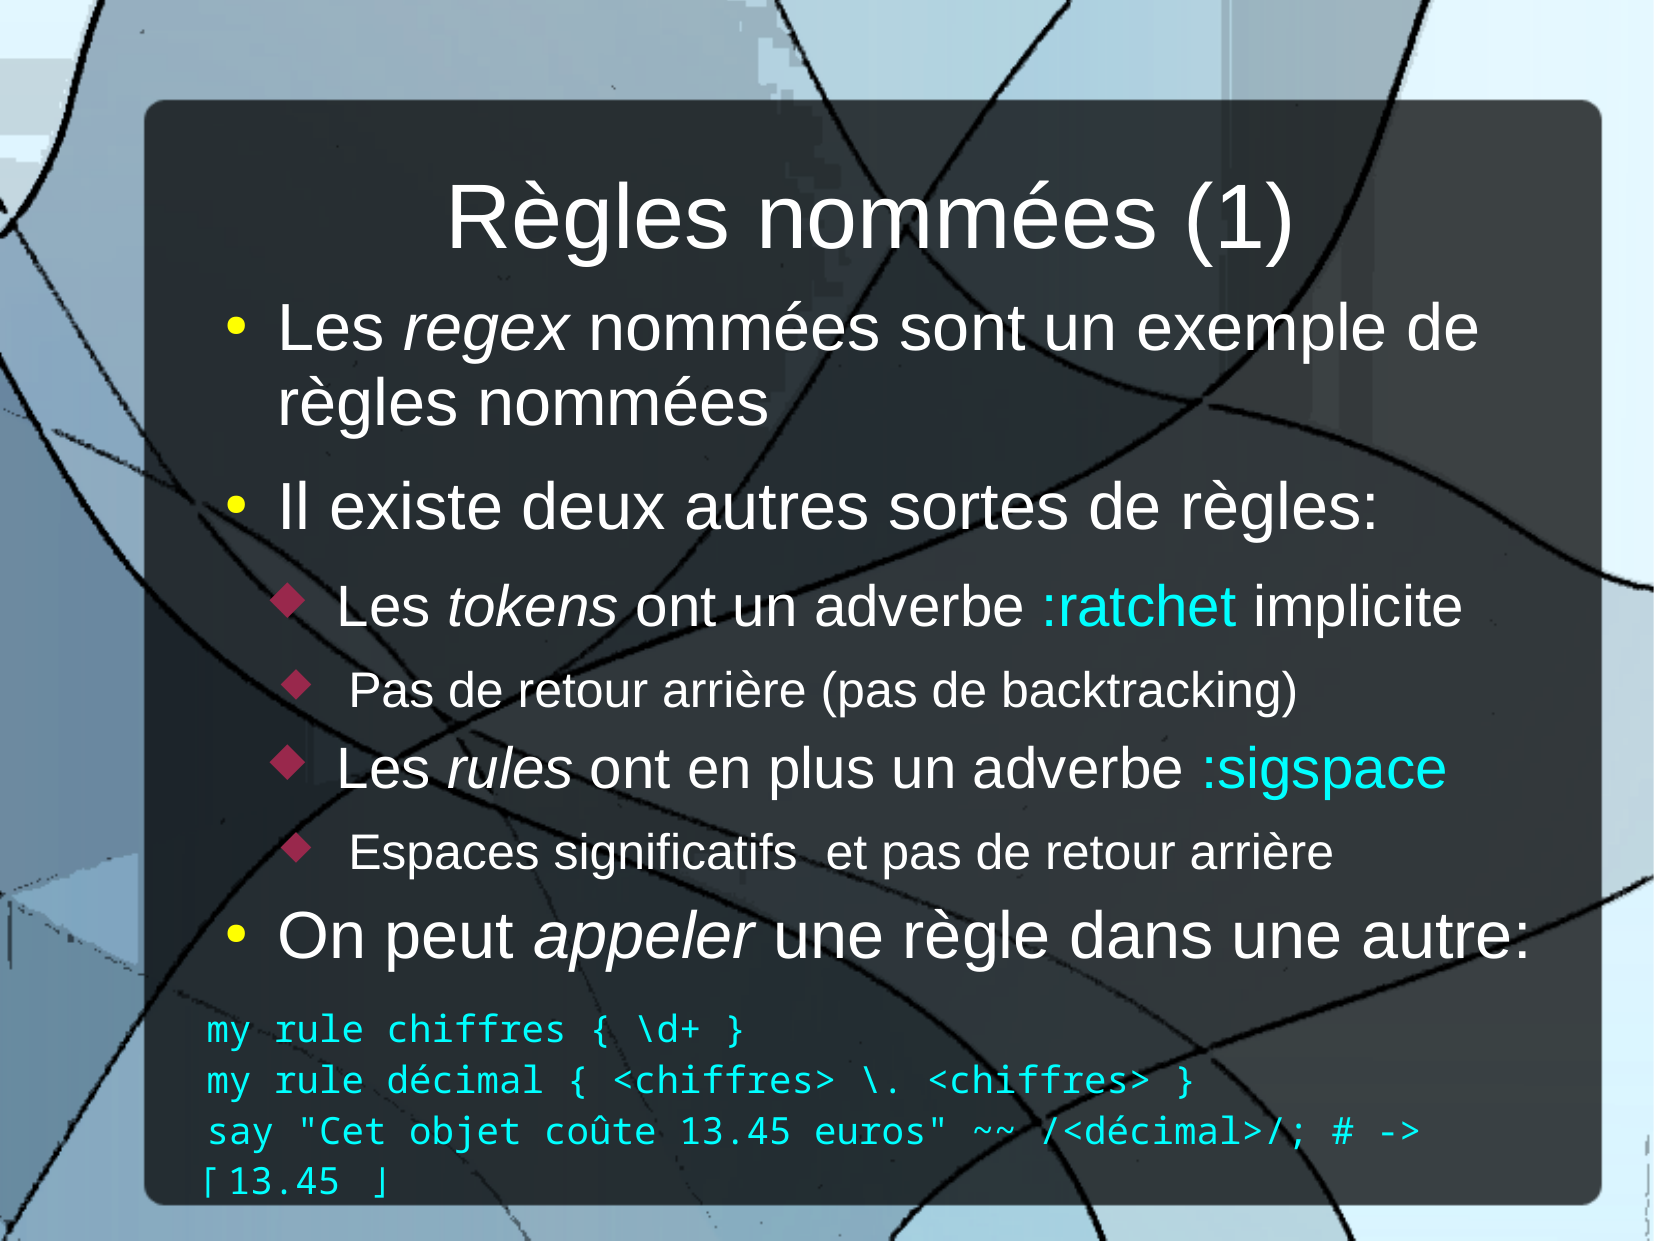

# Règles nommées (1)
Les regex nommées sont un exemple de règles nommées
Il existe deux autres sortes de règles:
Les tokens ont un adverbe :ratchet implicite
Pas de retour arrière (pas de backtracking)
Les rules ont en plus un adverbe :sigspace
Espaces significatifs et pas de retour arrière
On peut appeler une règle dans une autre:
my rule chiffres { \d+ }
my rule décimal { <chiffres> \. <chiffres> }
say "Cet objet coûte 13.45 euros" ~~ /<décimal>/; # -> ｢13.45 ｣